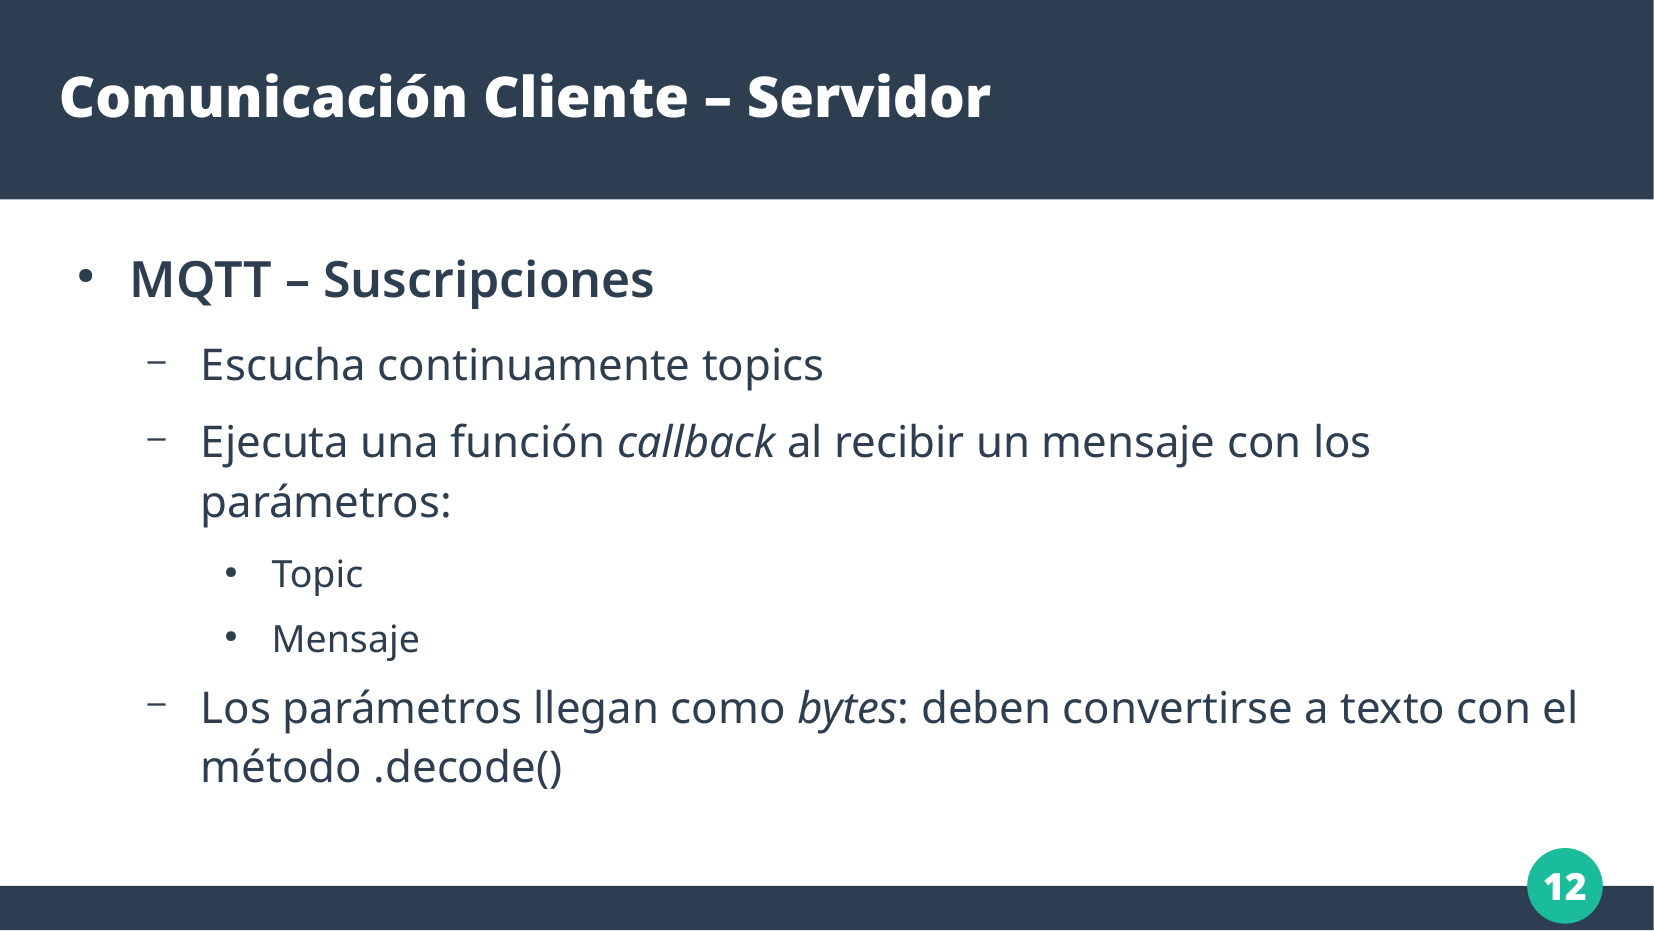

# Comunicación Cliente – Servidor
MQTT – Suscripciones
Escucha continuamente topics
Ejecuta una función callback al recibir un mensaje con los parámetros:
Topic
Mensaje
Los parámetros llegan como bytes: deben convertirse a texto con el método .decode()